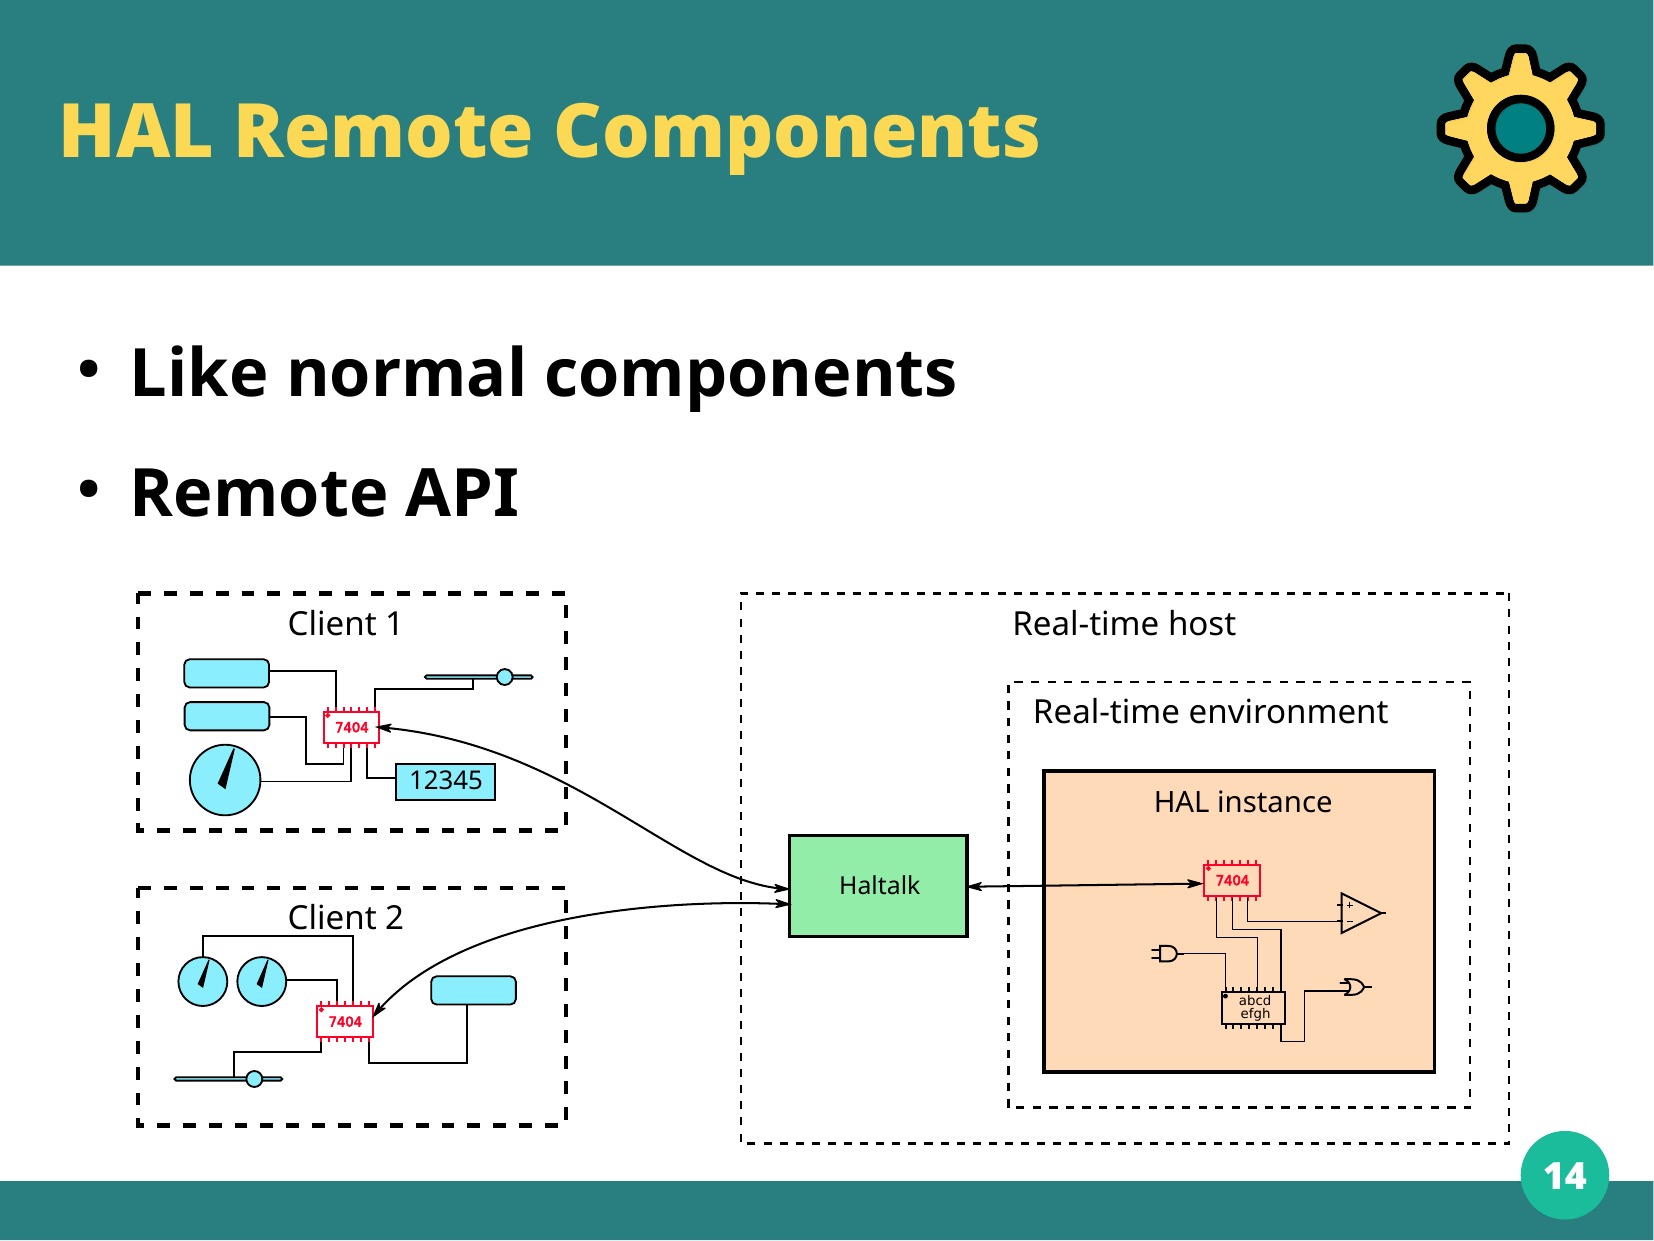

# HAL Remote Components
Like normal components
Remote API
14